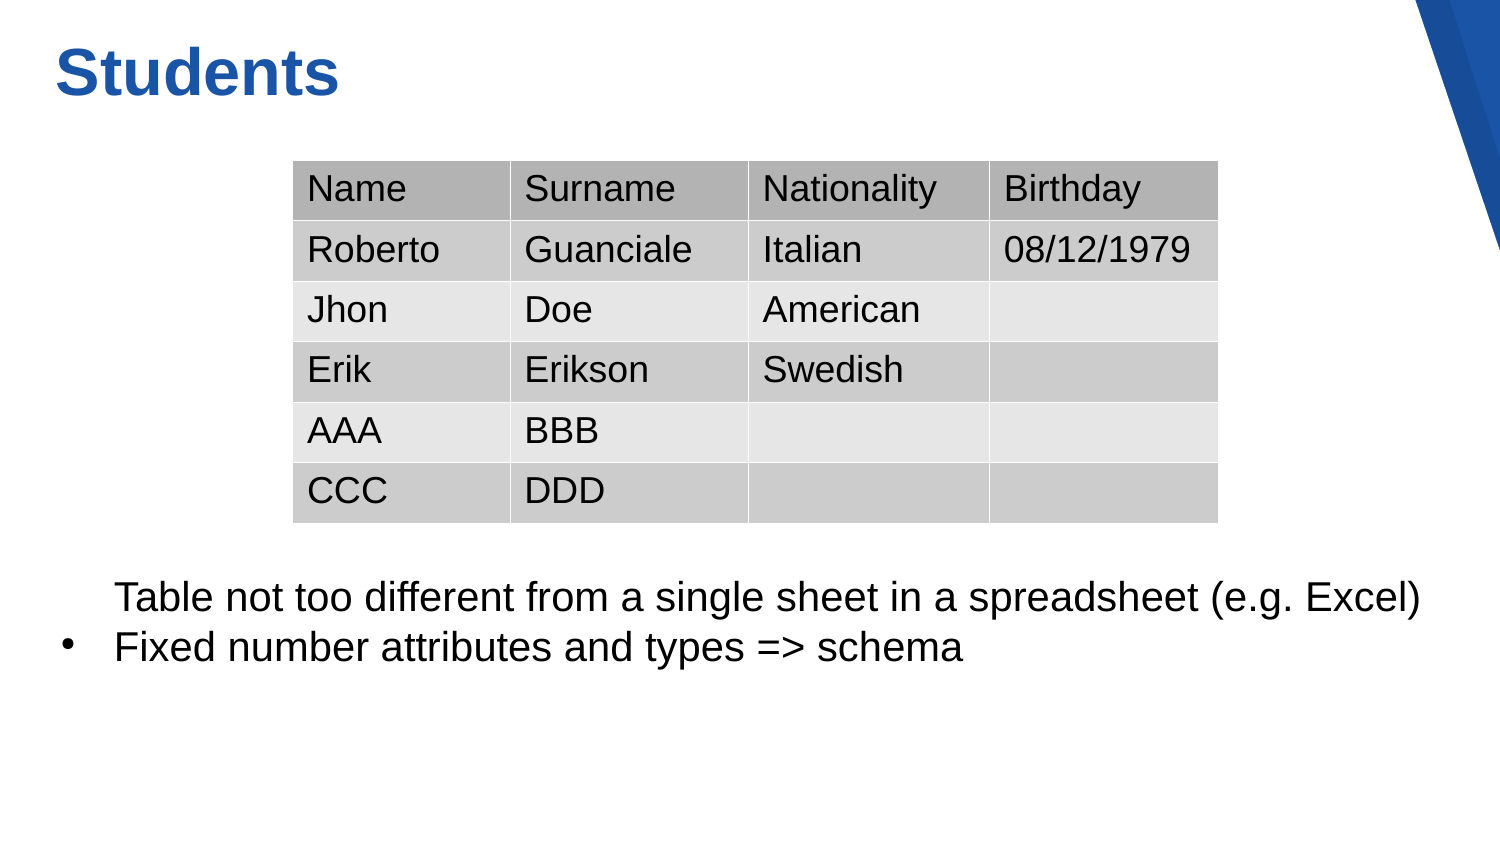

# Students
| Name | Surname | Nationality | Birthday |
| --- | --- | --- | --- |
| Roberto | Guanciale | Italian | 08/12/1979 |
| Jhon | Doe | American | |
| Erik | Erikson | Swedish | |
| AAA | BBB | | |
| CCC | DDD | | |
Table not too different from a single sheet in a spreadsheet (e.g. Excel)
Fixed number attributes and types => schema